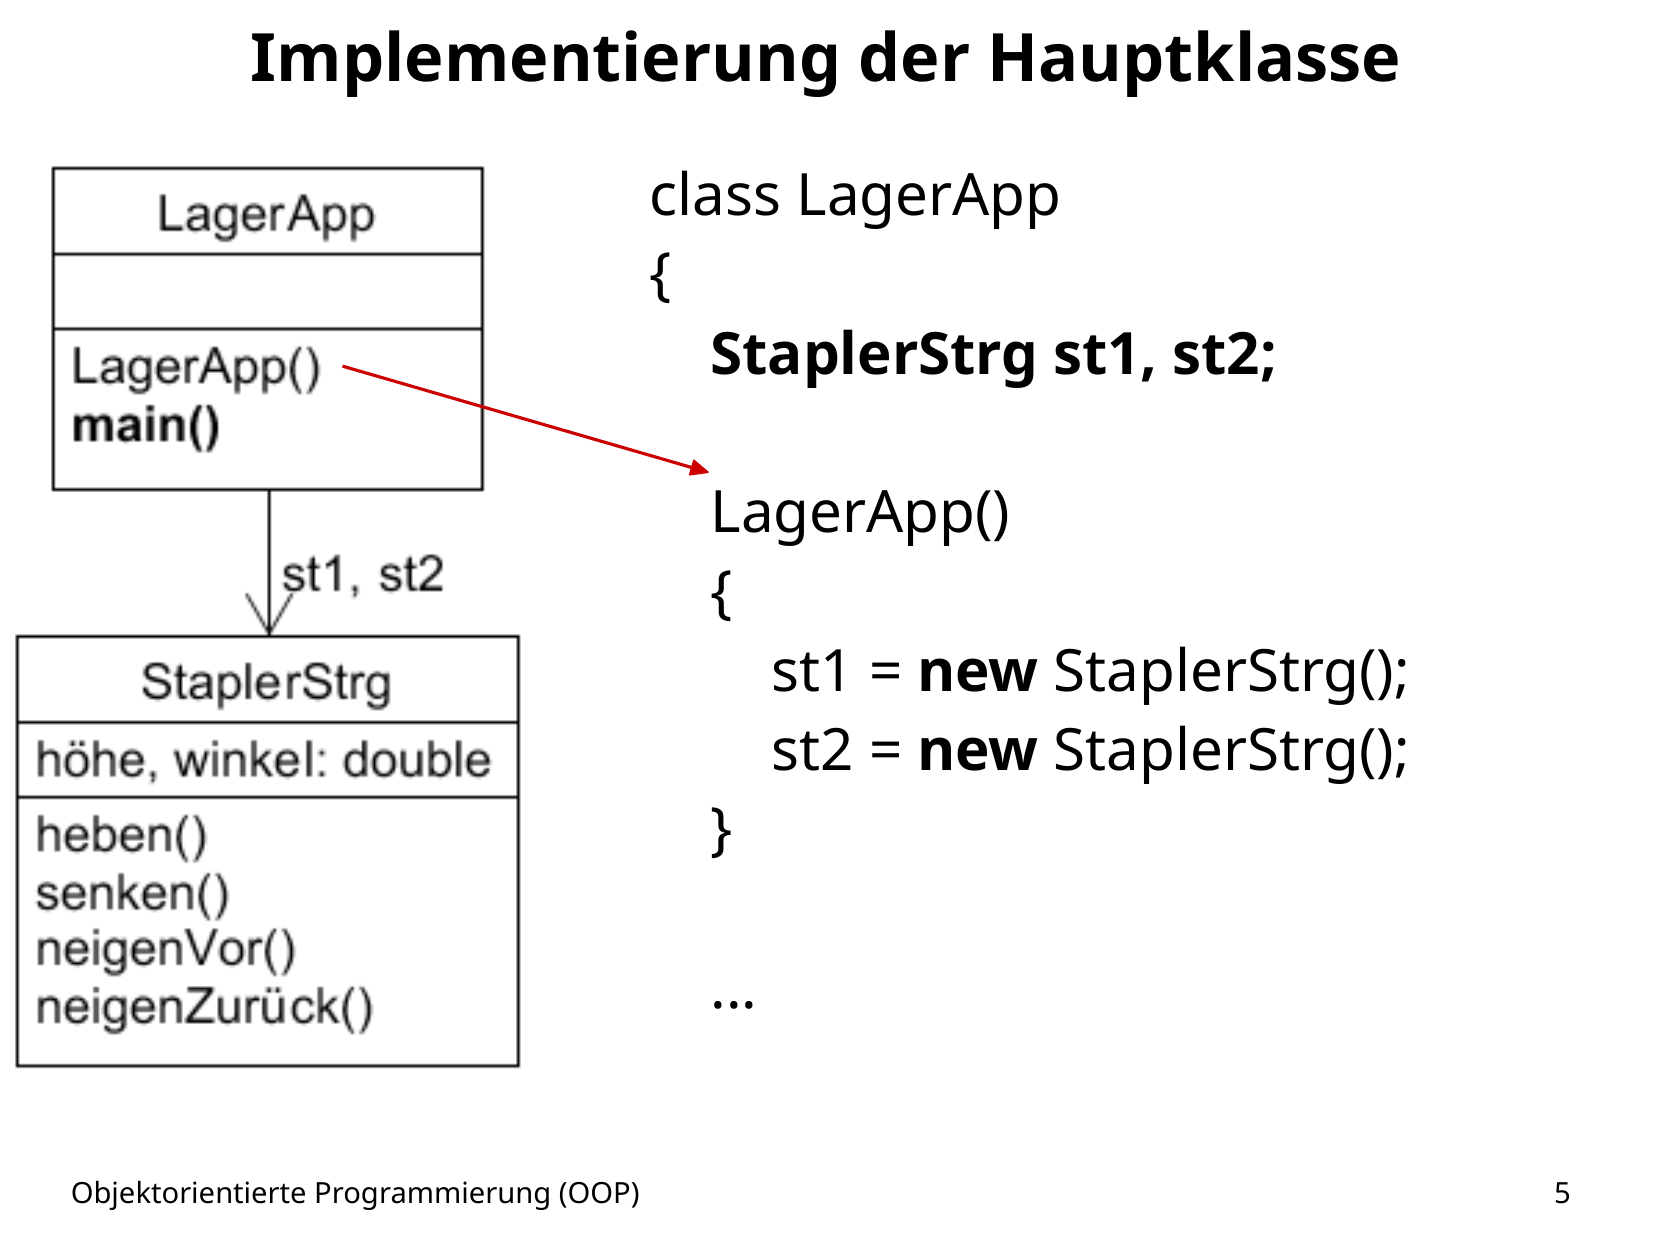

# Implementierung der Hauptklasse
class LagerApp
{
 StaplerStrg st1, st2;
 LagerApp()
 {
 st1 = new StaplerStrg();
 st2 = new StaplerStrg();
 }
 ...
Objektorientierte Programmierung (OOP)
5